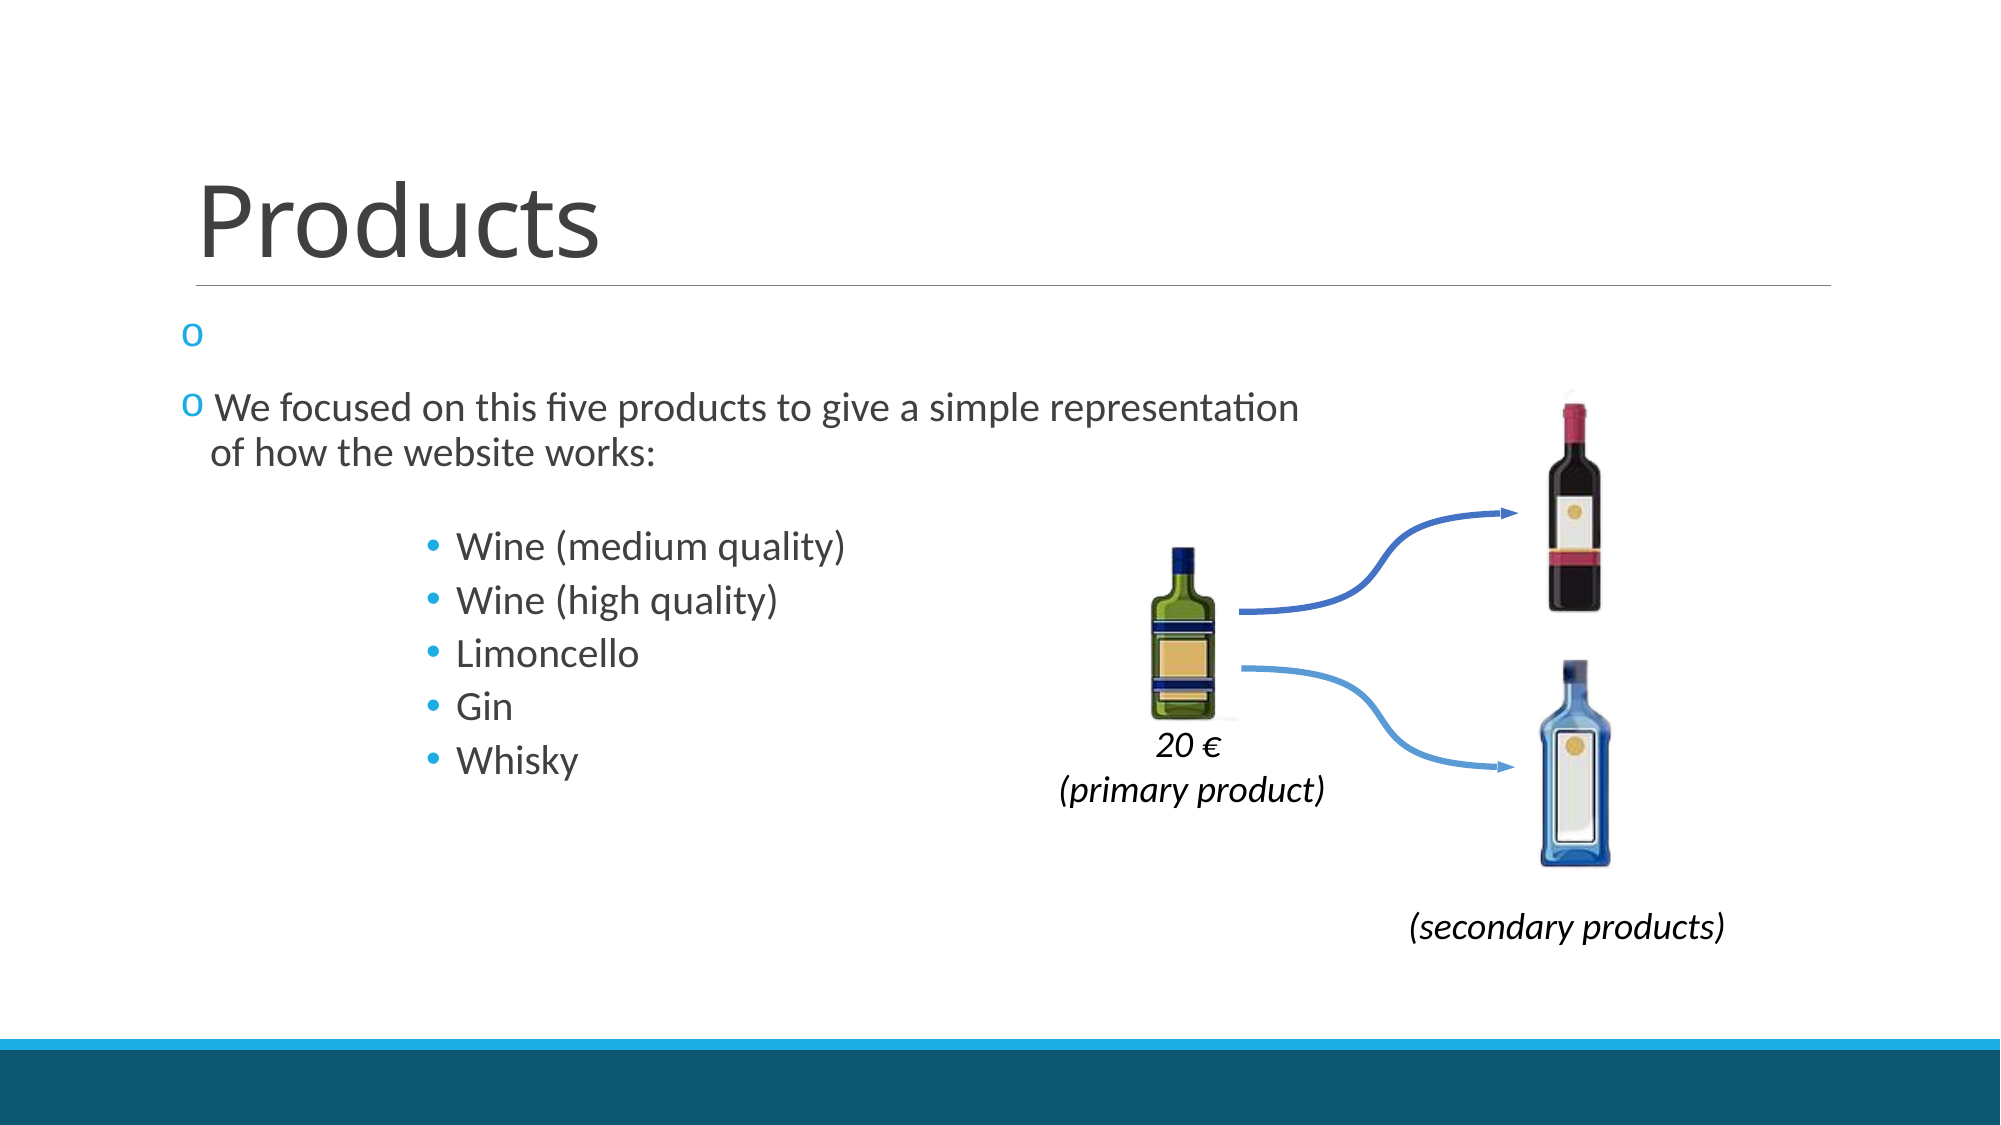

# Products
 We focused on this five products to give a simple representation of how the website works:
Wine (medium quality)
Wine (high quality)
Limoncello
Gin
Whisky
20 €
(primary product)
(secondary products)